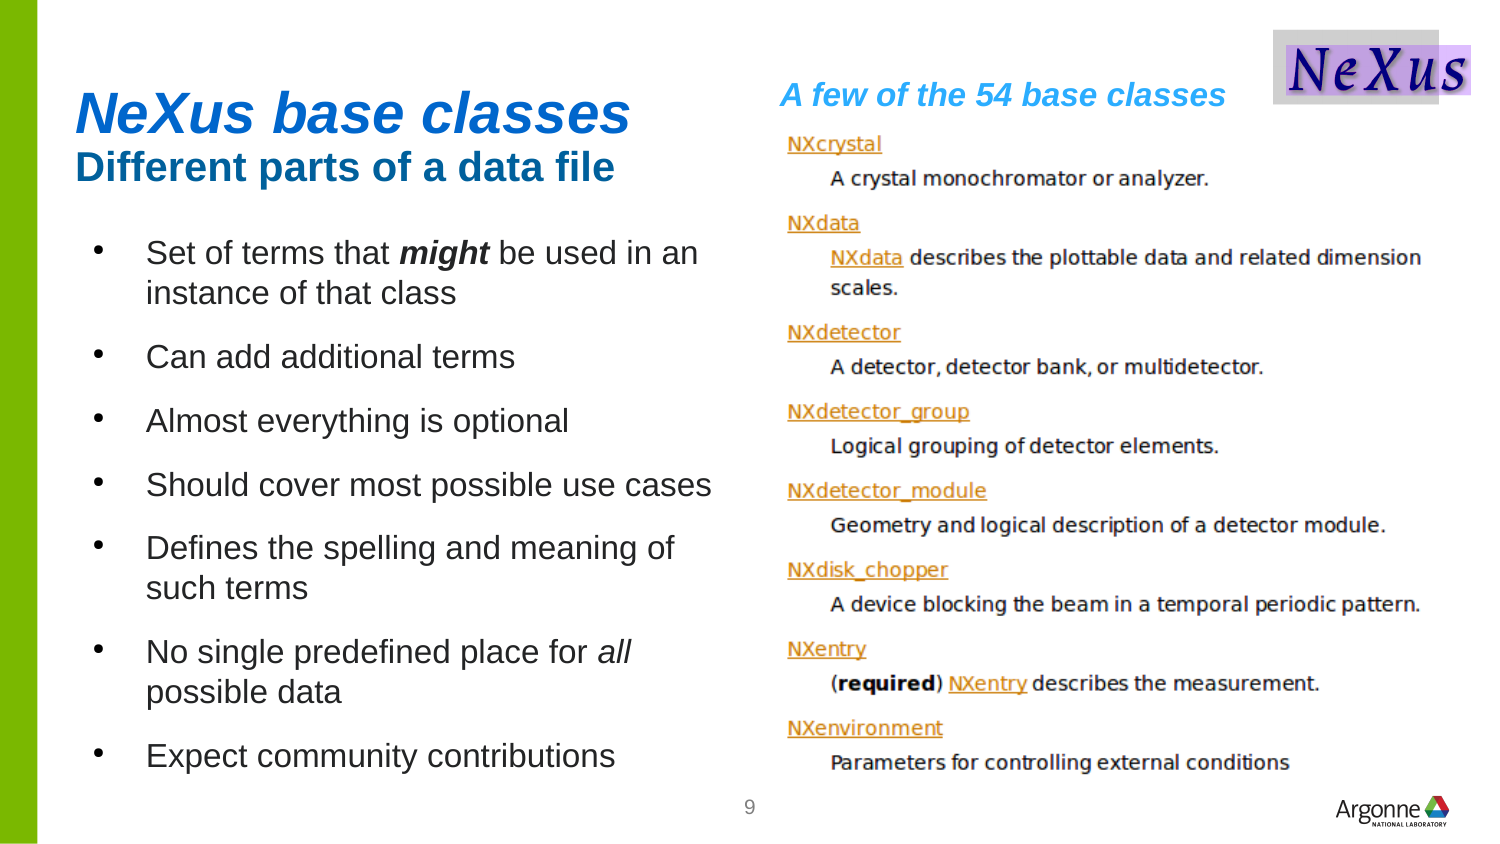

NeXus base classes
#
A few of the 54 base classes
Different parts of a data file
Set of terms that might be used in an instance of that class
Can add additional terms
Almost everything is optional
Should cover most possible use cases
Defines the spelling and meaning of such terms
No single predefined place for all possible data
Expect community contributions